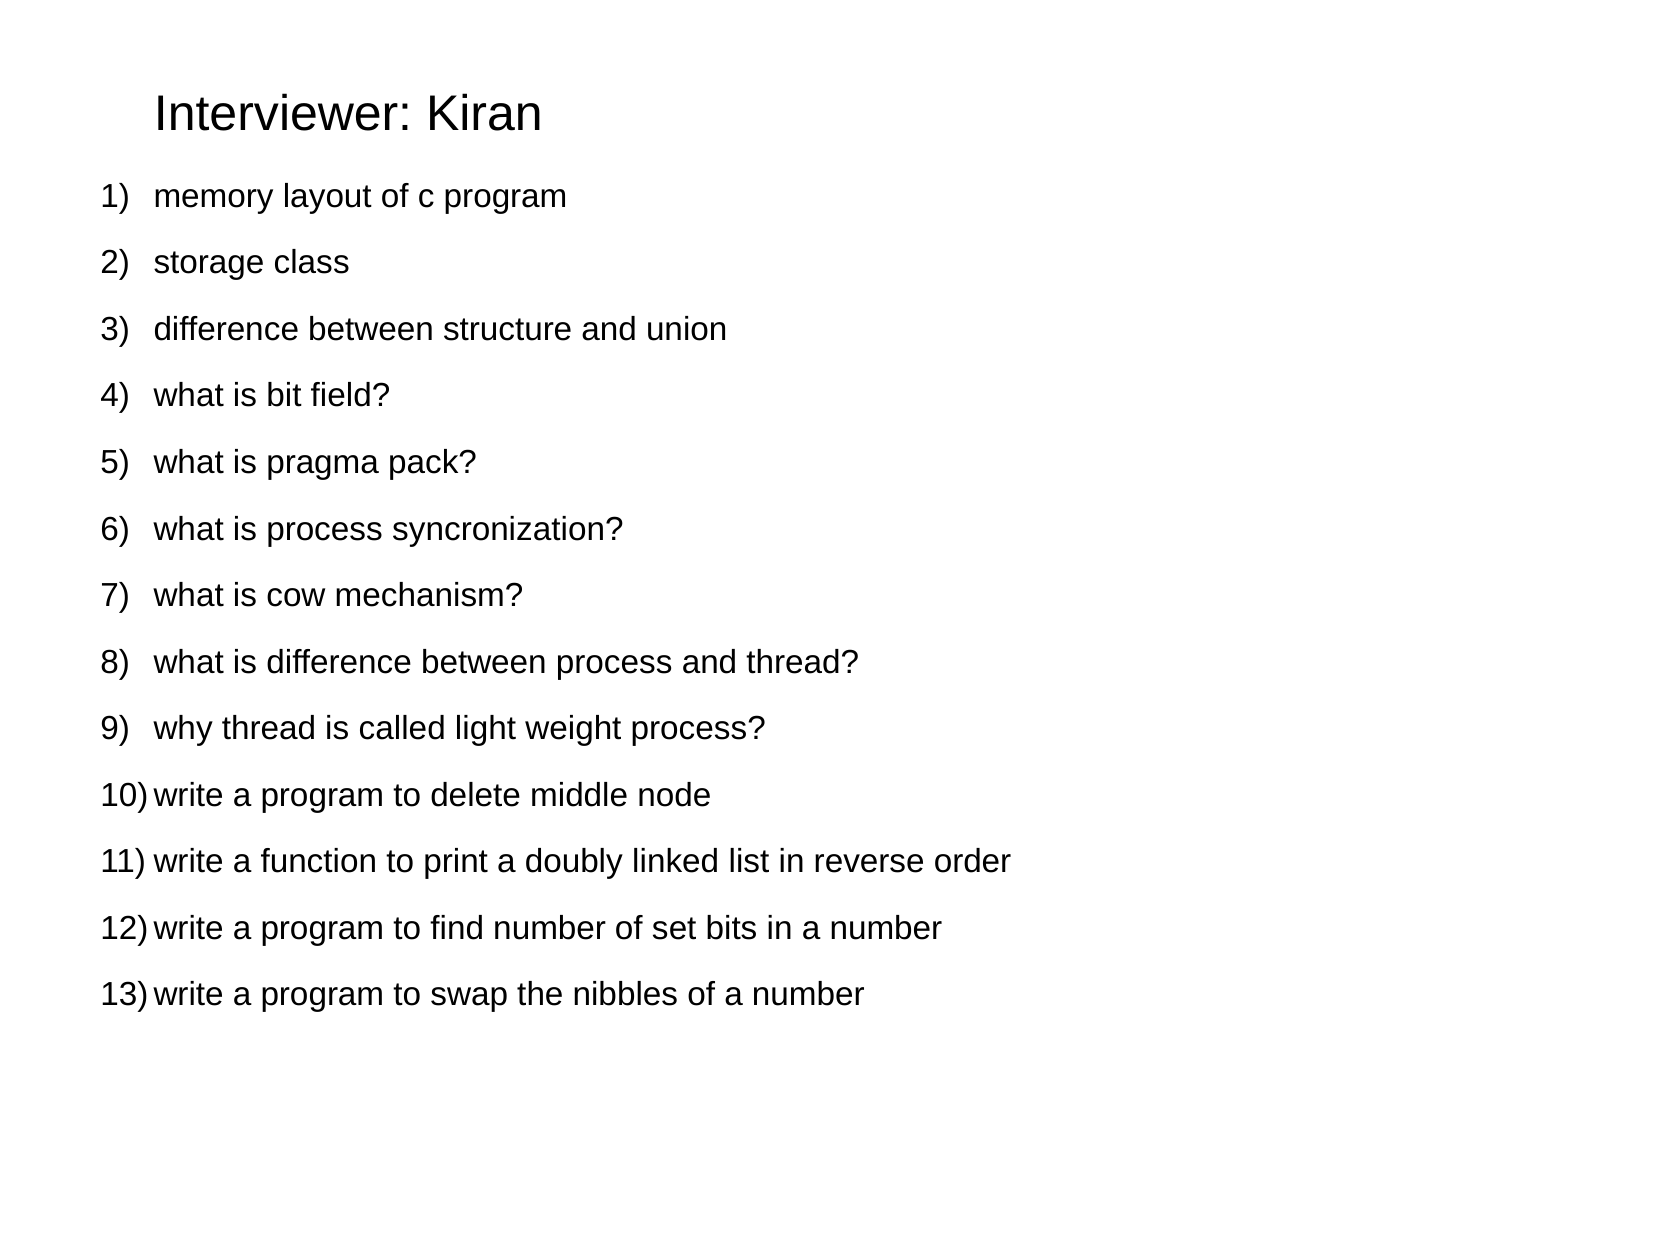

# Interviewer: Kiran
memory layout of c program
storage class
difference between structure and union
what is bit field?
what is pragma pack?
what is process syncronization?
what is cow mechanism?
what is difference between process and thread?
why thread is called light weight process?
write a program to delete middle node
write a function to print a doubly linked list in reverse order
write a program to find number of set bits in a number
write a program to swap the nibbles of a number